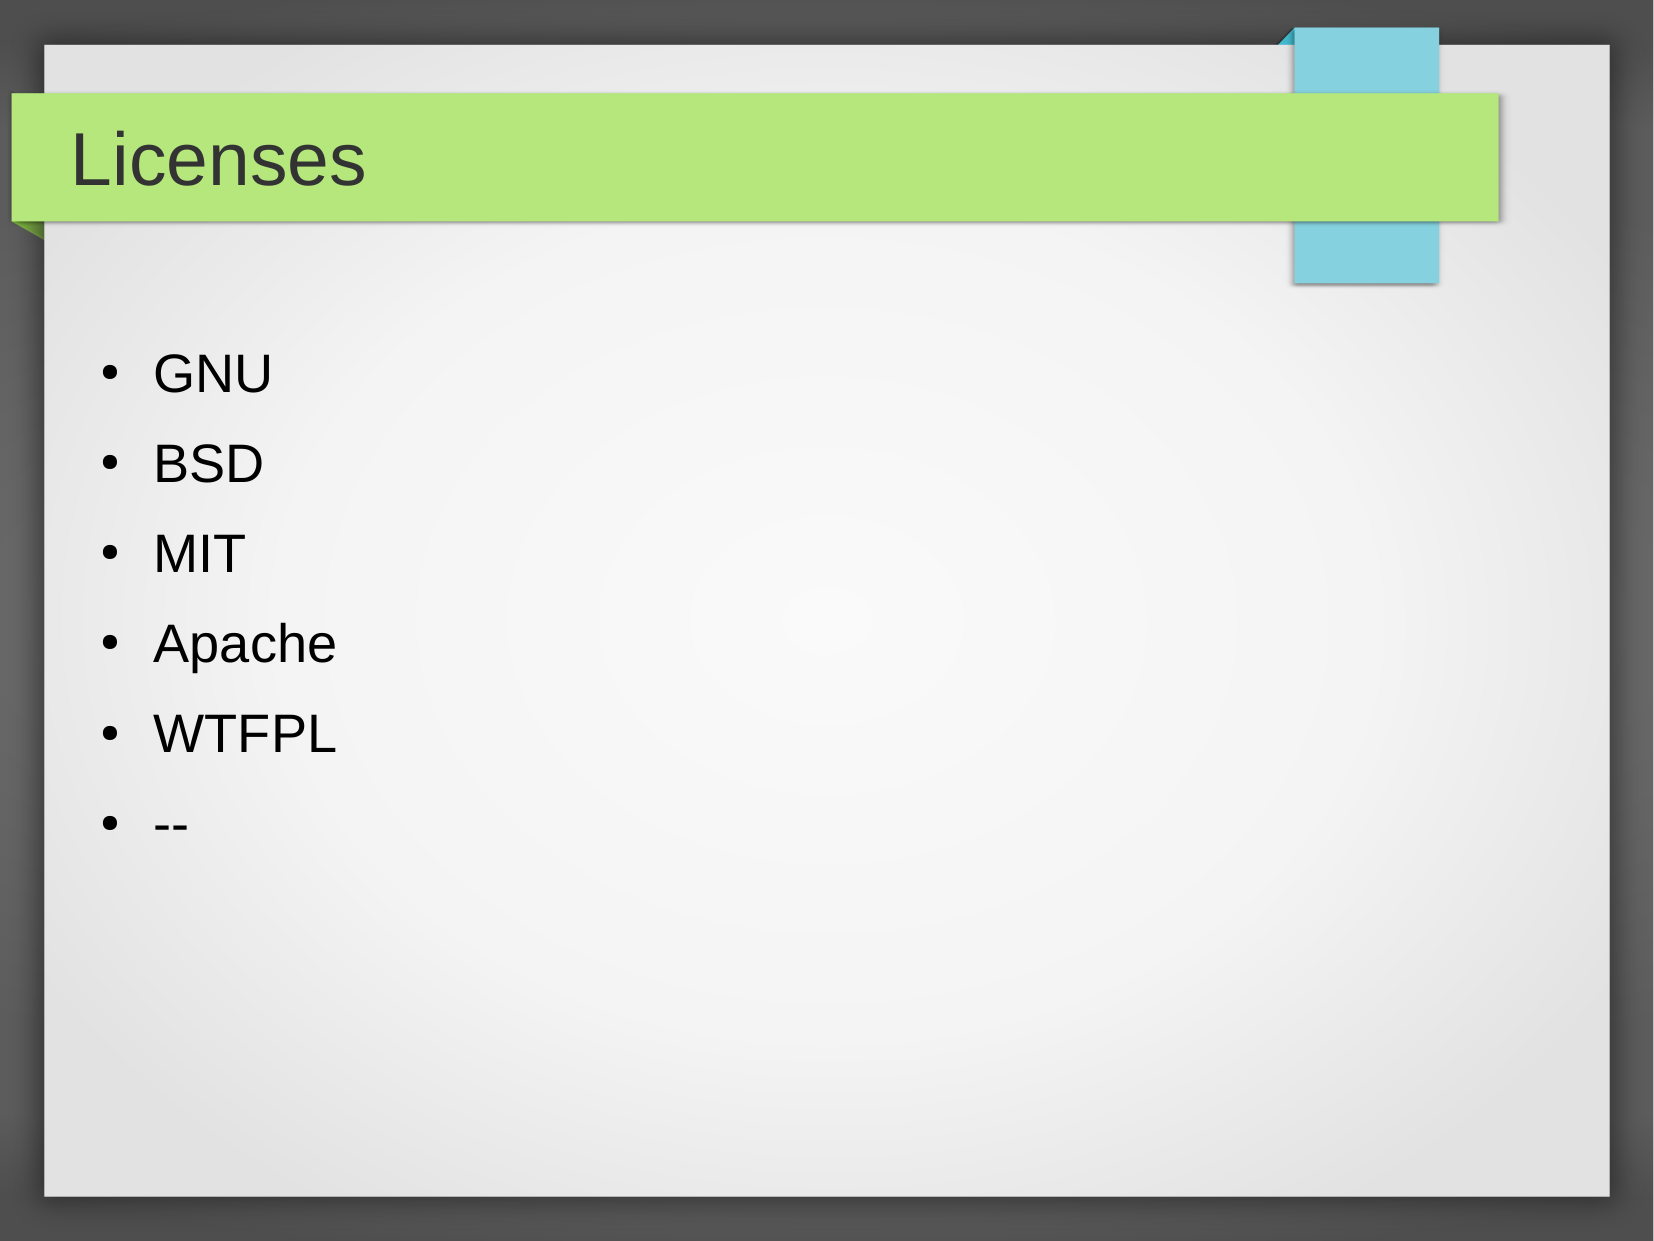

# Licenses
GNU
BSD
MIT
Apache
WTFPL
--